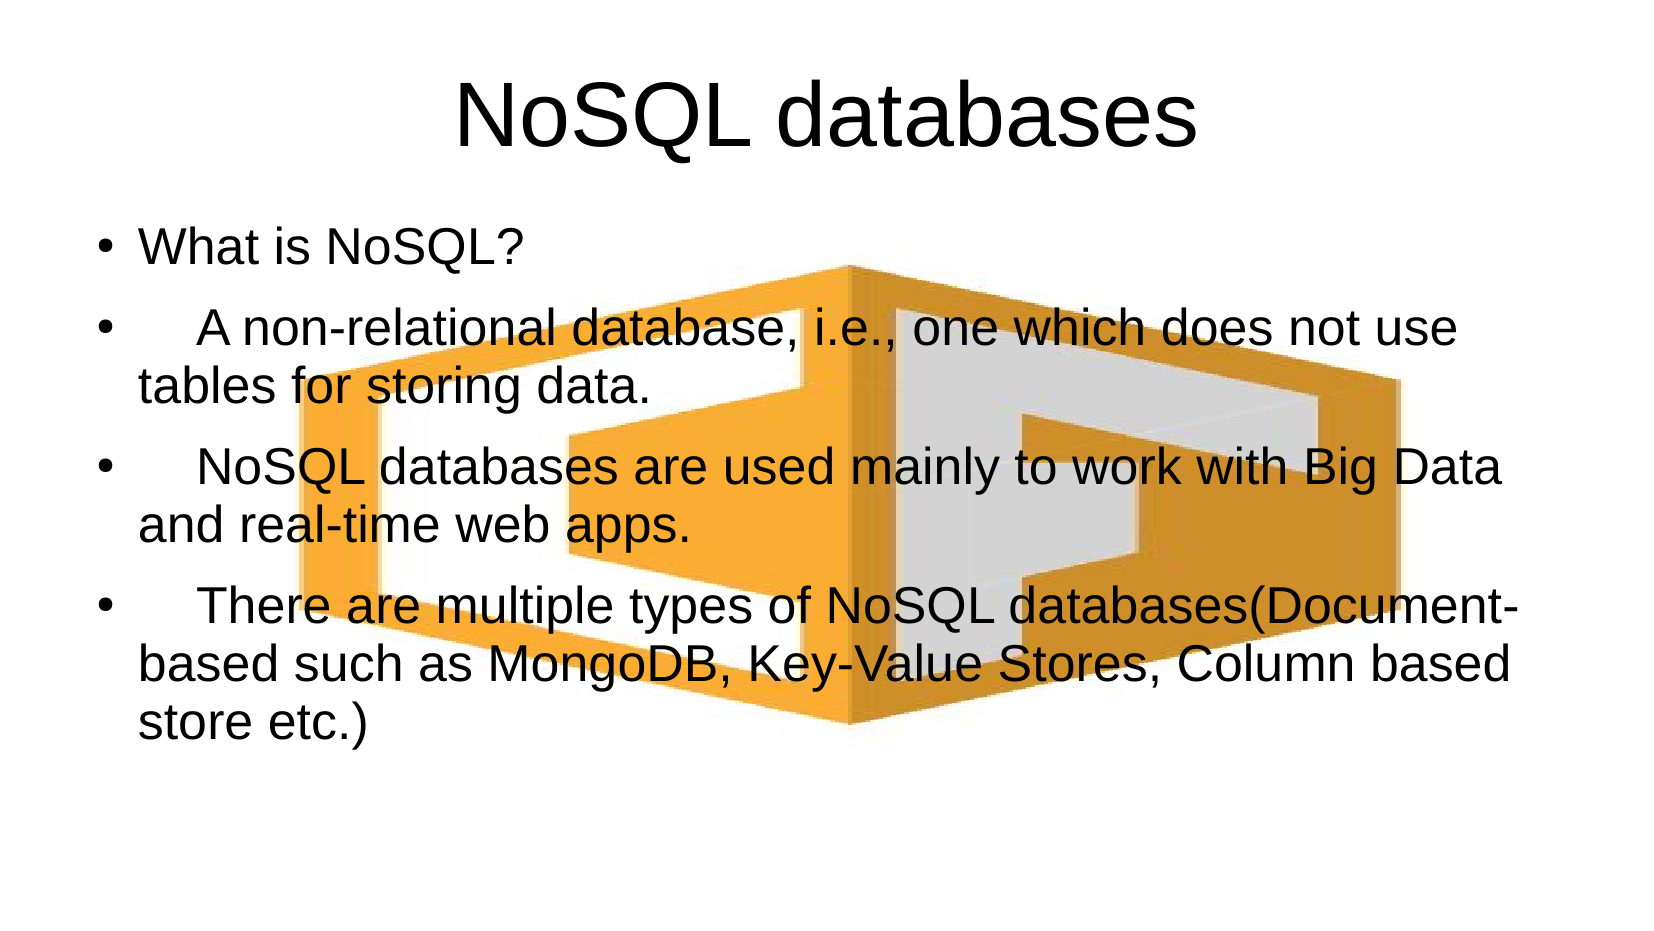

# NoSQL databases
What is NoSQL?
 A non-relational database, i.e., one which does not use tables for storing data.
 NoSQL databases are used mainly to work with Big Data and real-time web apps.
 There are multiple types of NoSQL databases(Document-based such as MongoDB, Key-Value Stores, Column based store etc.)